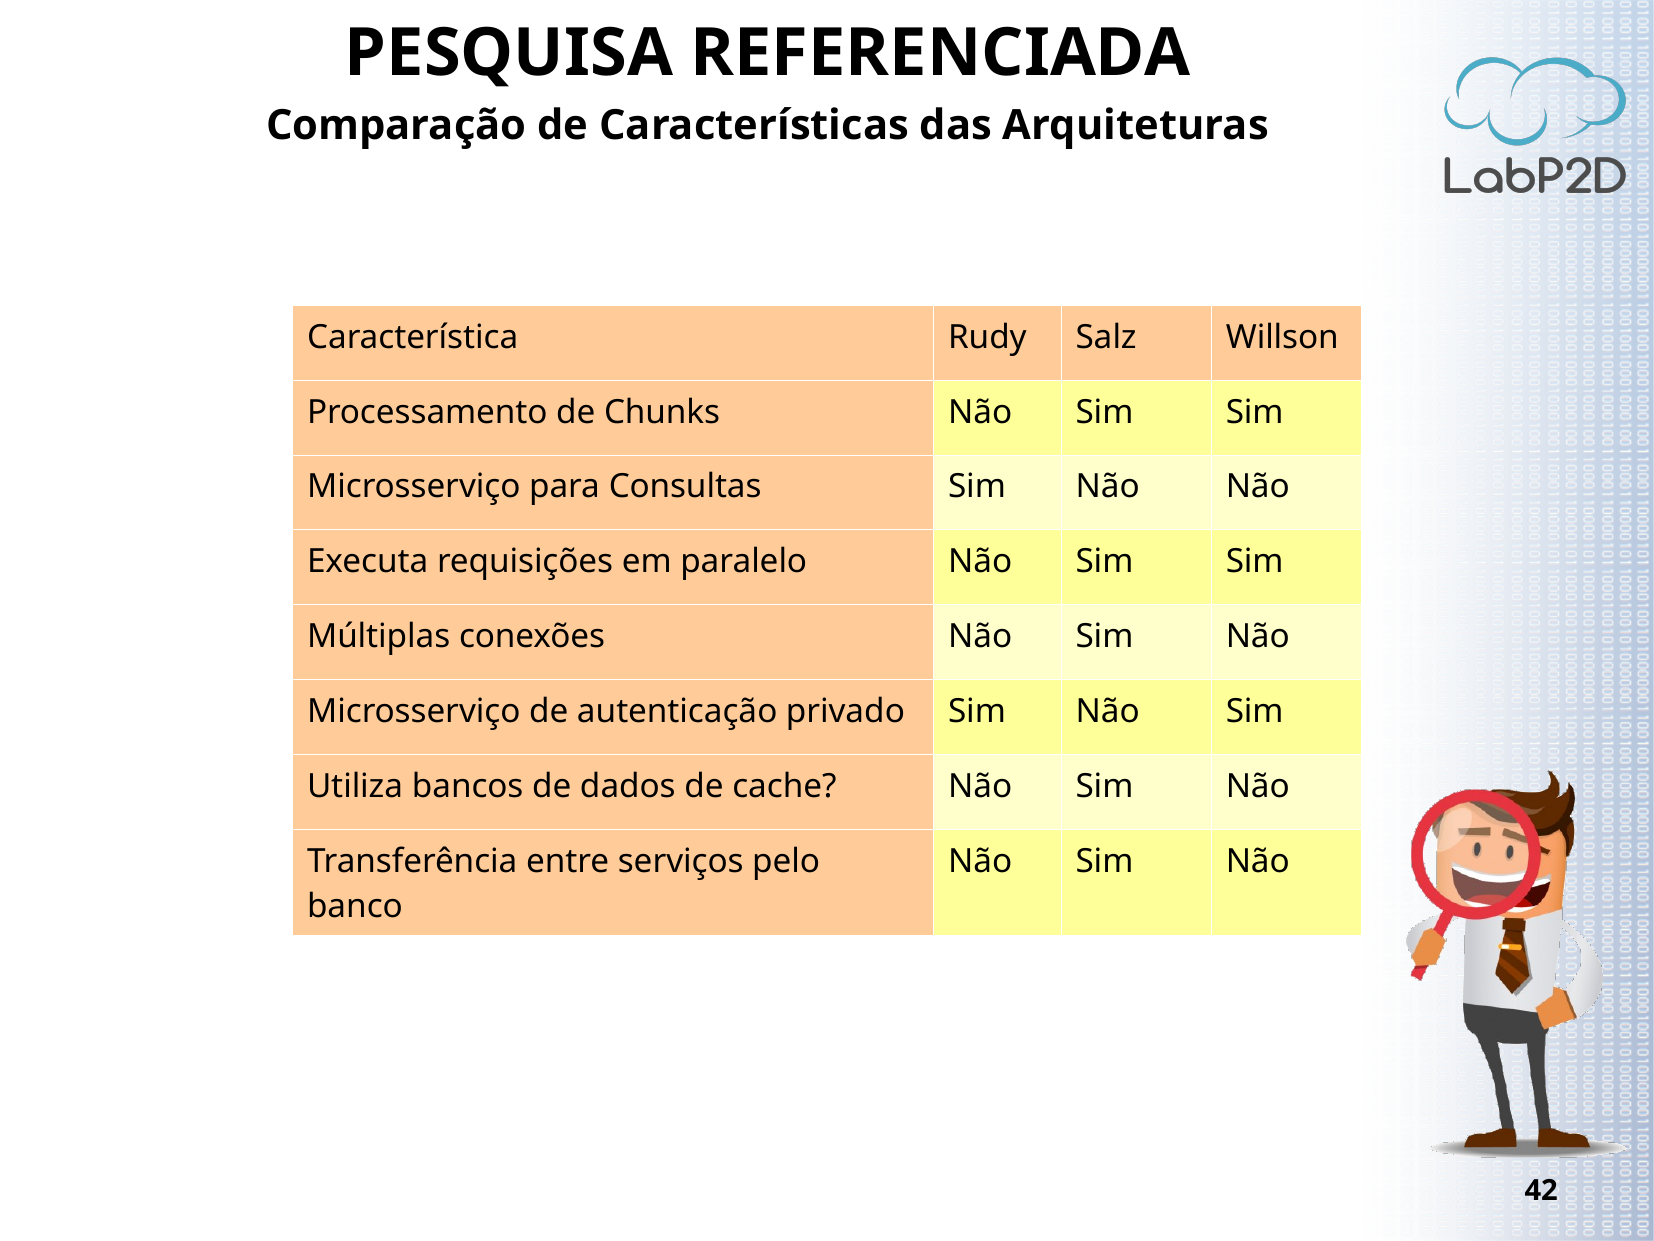

# PESQUISA REFERENCIADA Comparação de Características das Arquiteturas
| Característica | Rudy | Salz | Willson |
| --- | --- | --- | --- |
| Processamento de Chunks | Não | Sim | Sim |
| Microsserviço para Consultas | Sim | Não | Não |
| Executa requisições em paralelo | Não | Sim | Sim |
| Múltiplas conexões | Não | Sim | Não |
| Microsserviço de autenticação privado | Sim | Não | Sim |
| Utiliza bancos de dados de cache? | Não | Sim | Não |
| Transferência entre serviços pelo banco | Não | Sim | Não |
42